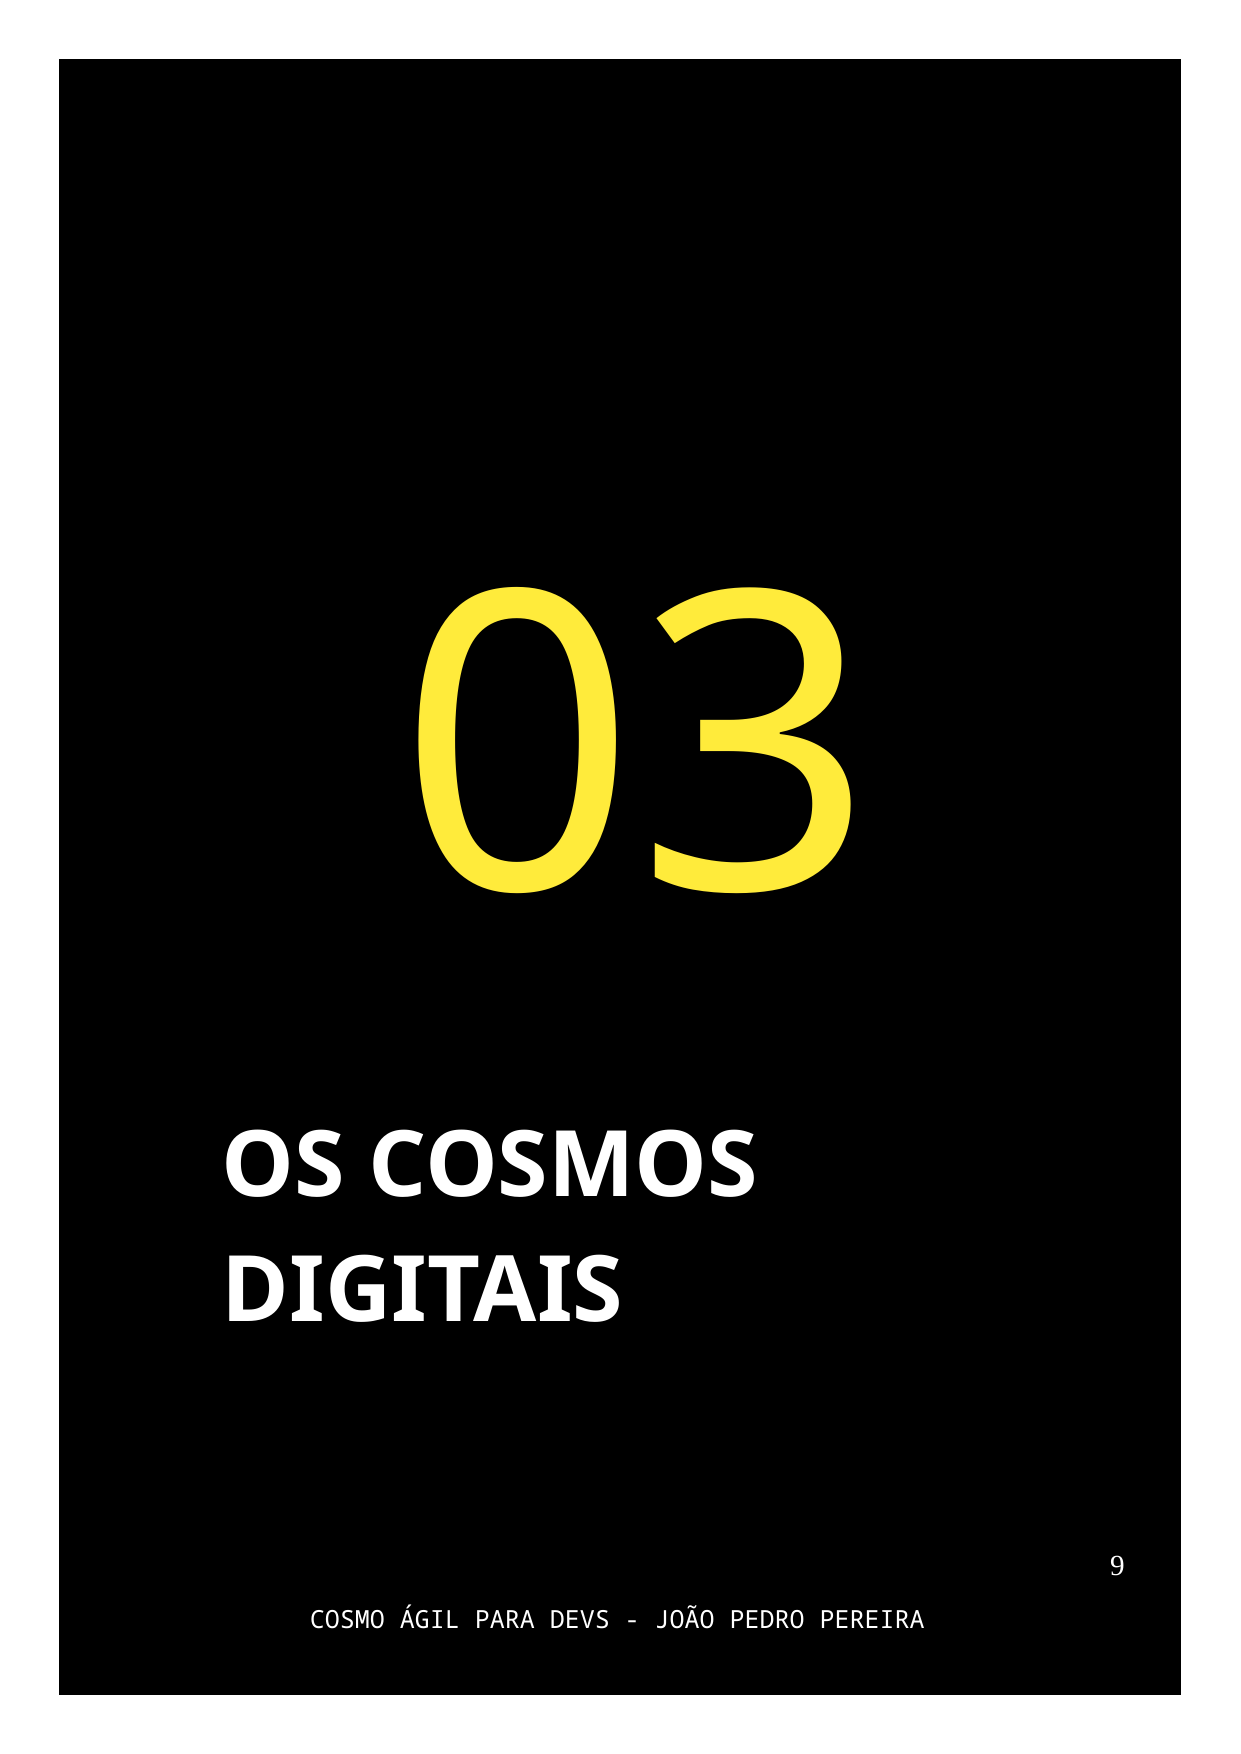

03
Os Cosmos Digitais
9
COSMO ÁGIL PARA DEVS - JOÃO PEDRO PEREIRA